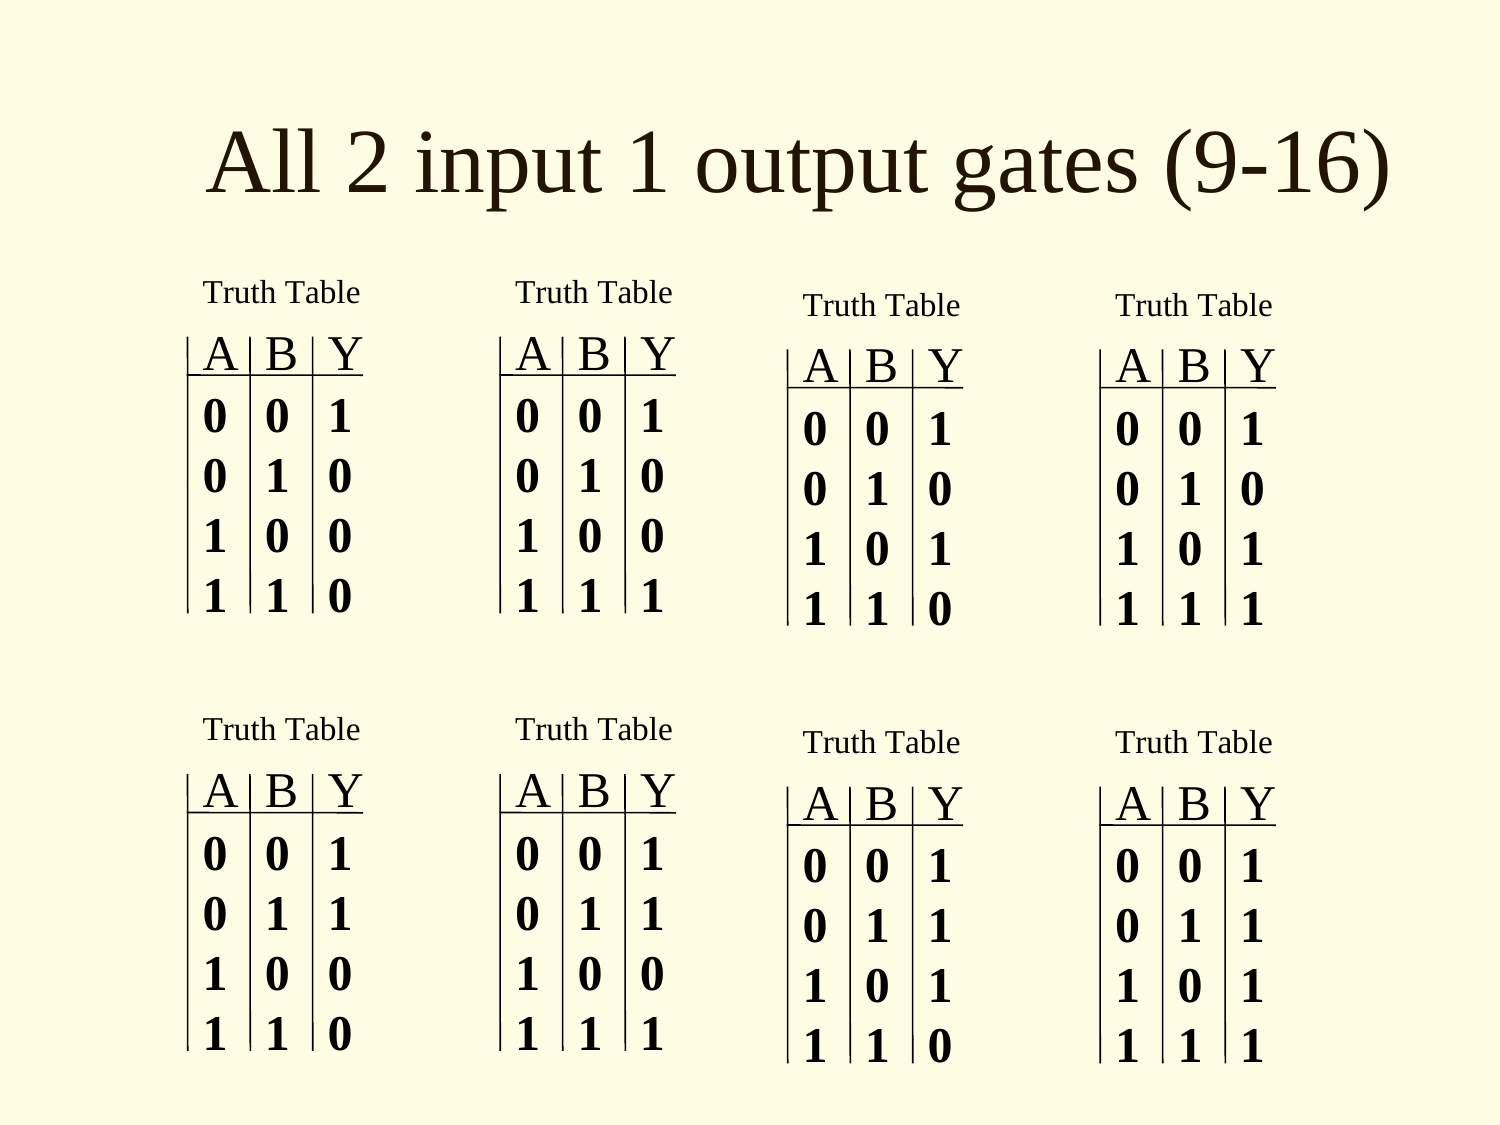

# All 2 input 1 output gates (9-16)‏
Truth Table
Truth Table
Truth Table
Truth Table
A
B
Y
0
0
1
1
0
1
0
1
1
0
0
0
A
B
Y
0
0
1
1
0
1
0
1
1
0
0
1
A
B
Y
0
0
1
1
0
1
0
1
1
0
1
0
A
B
Y
0
0
1
1
0
1
0
1
1
0
1
1
Truth Table
Truth Table
Truth Table
Truth Table
A
B
Y
0
0
1
1
0
1
0
1
1
1
0
0
A
B
Y
0
0
1
1
0
1
0
1
1
1
0
1
A
B
Y
0
0
1
1
0
1
0
1
1
1
1
0
A
B
Y
0
0
1
1
0
1
0
1
1
1
1
1